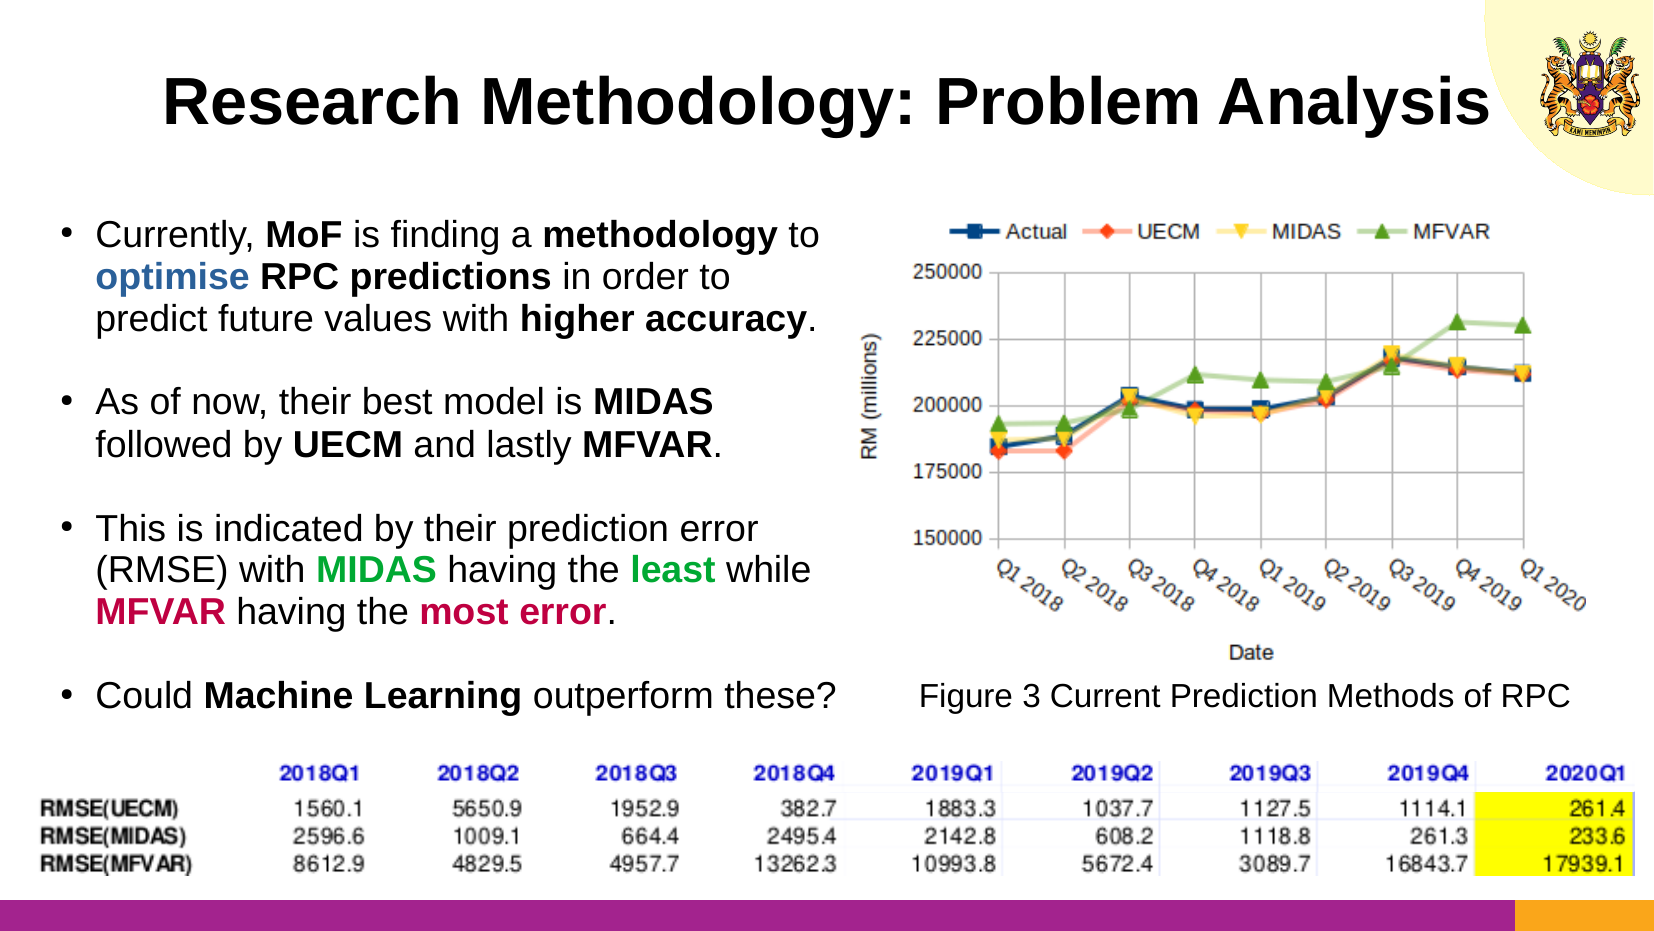

Research Methodology: Problem Analysis
# Currently, MoF is finding a methodology to optimise RPC predictions in order to predict future values with higher accuracy.
As of now, their best model is MIDAS followed by UECM and lastly MFVAR.
This is indicated by their prediction error (RMSE) with MIDAS having the least while MFVAR having the most error.
Could Machine Learning outperform these?
Figure 3 Current Prediction Methods of RPC